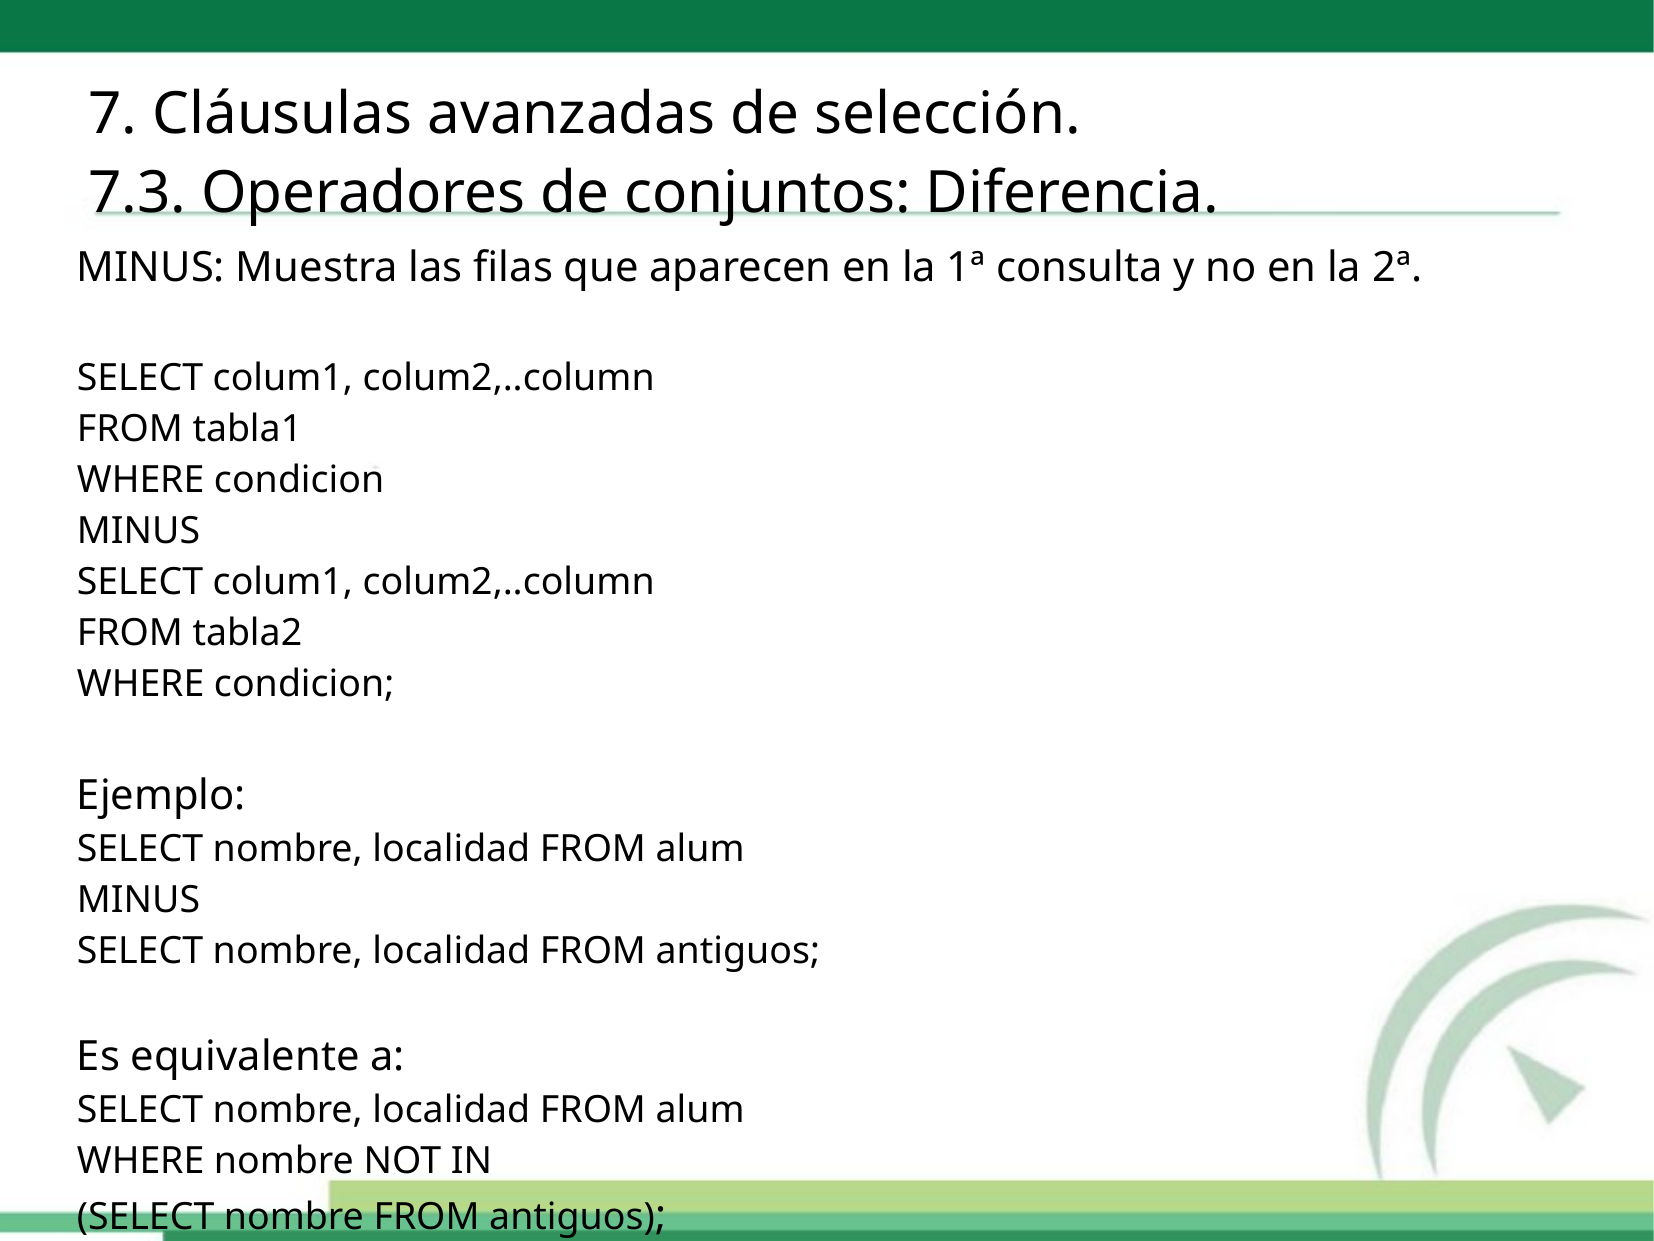

# 7. Cláusulas avanzadas de selección. 7.3. Operadores de conjuntos: Diferencia.
MINUS: Muestra las filas que aparecen en la 1ª consulta y no en la 2ª.
SELECT colum1, colum2,..column
FROM tabla1
WHERE condicion
MINUS
SELECT colum1, colum2,..column
FROM tabla2
WHERE condicion;
Ejemplo:
SELECT nombre, localidad FROM alum
MINUS
SELECT nombre, localidad FROM antiguos;
Es equivalente a:
SELECT nombre, localidad FROM alum
WHERE nombre NOT IN
(SELECT nombre FROM antiguos);